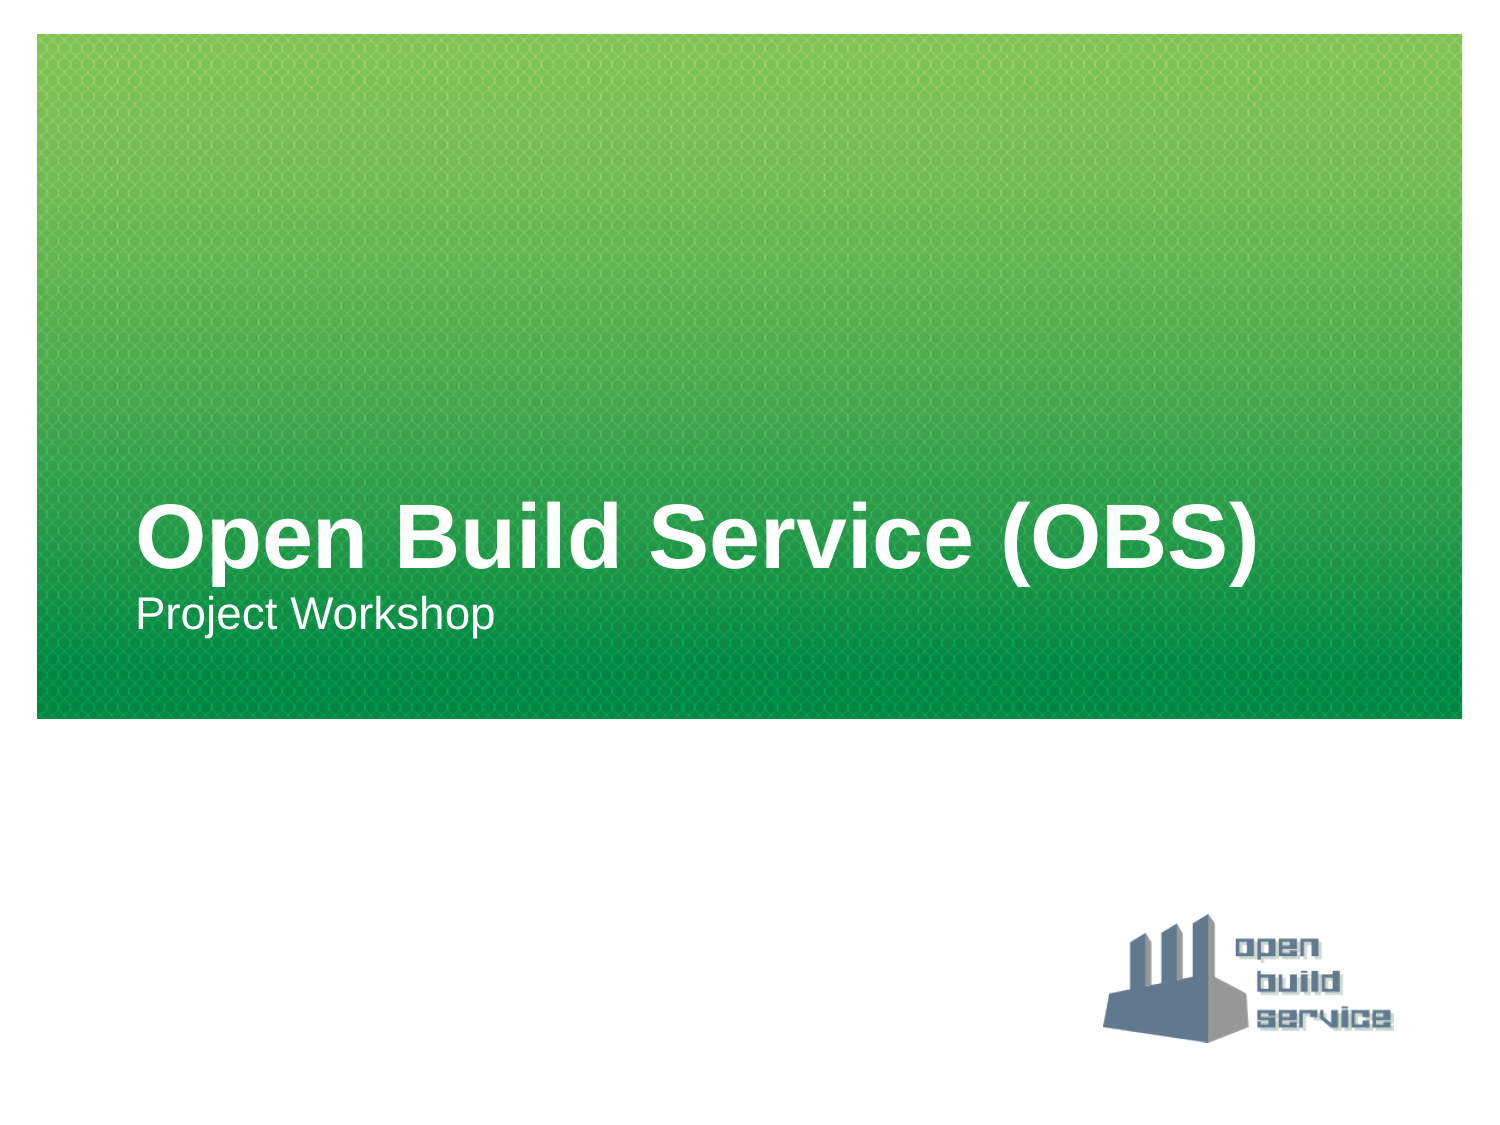

# Open Build Service (OBS) Project Workshop